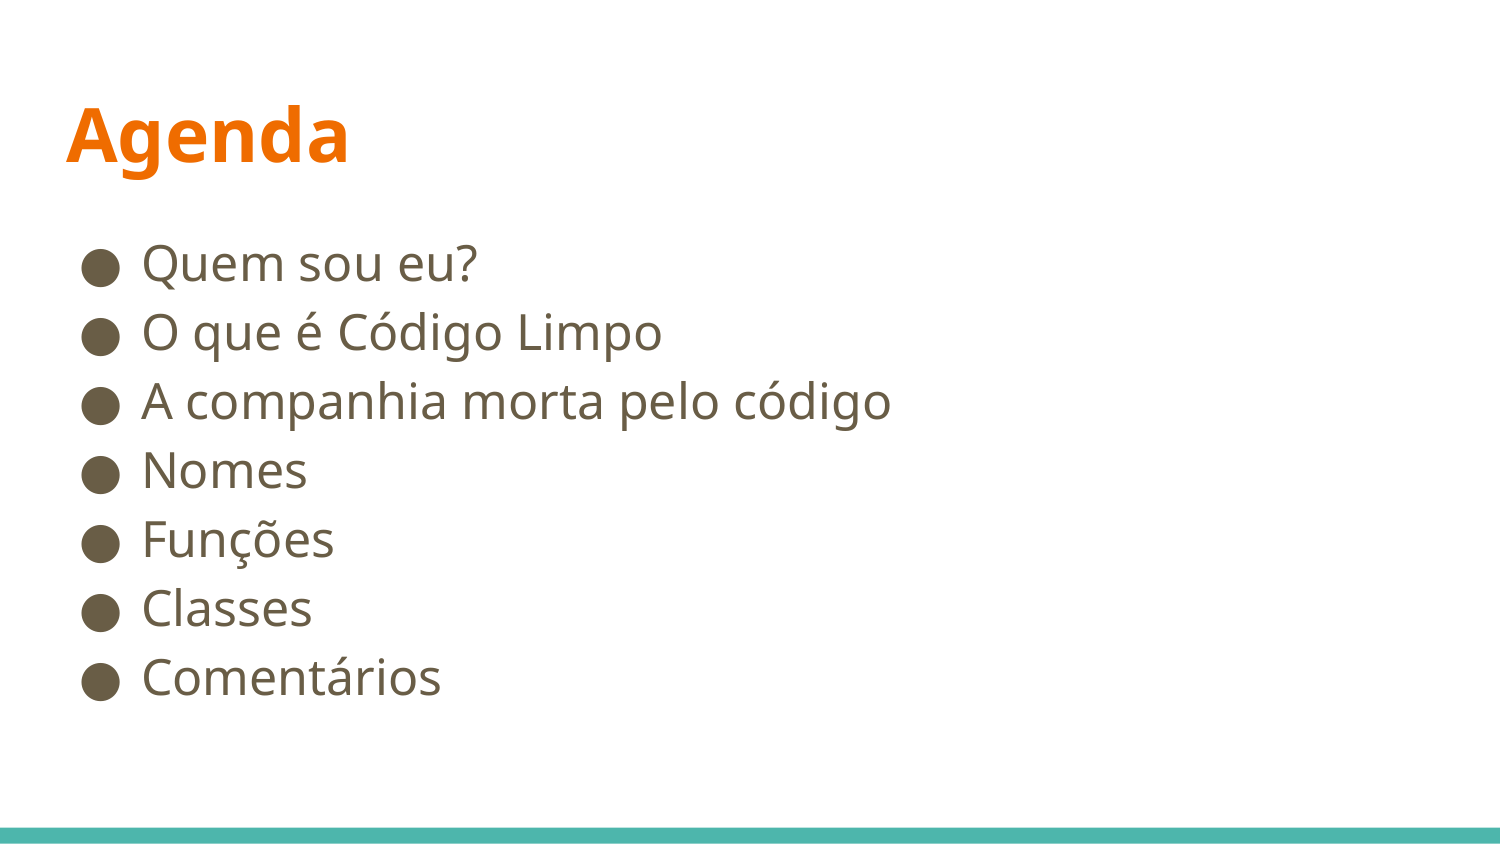

# Agenda
Quem sou eu?
O que é Código Limpo
A companhia morta pelo código
Nomes
Funções
Classes
Comentários